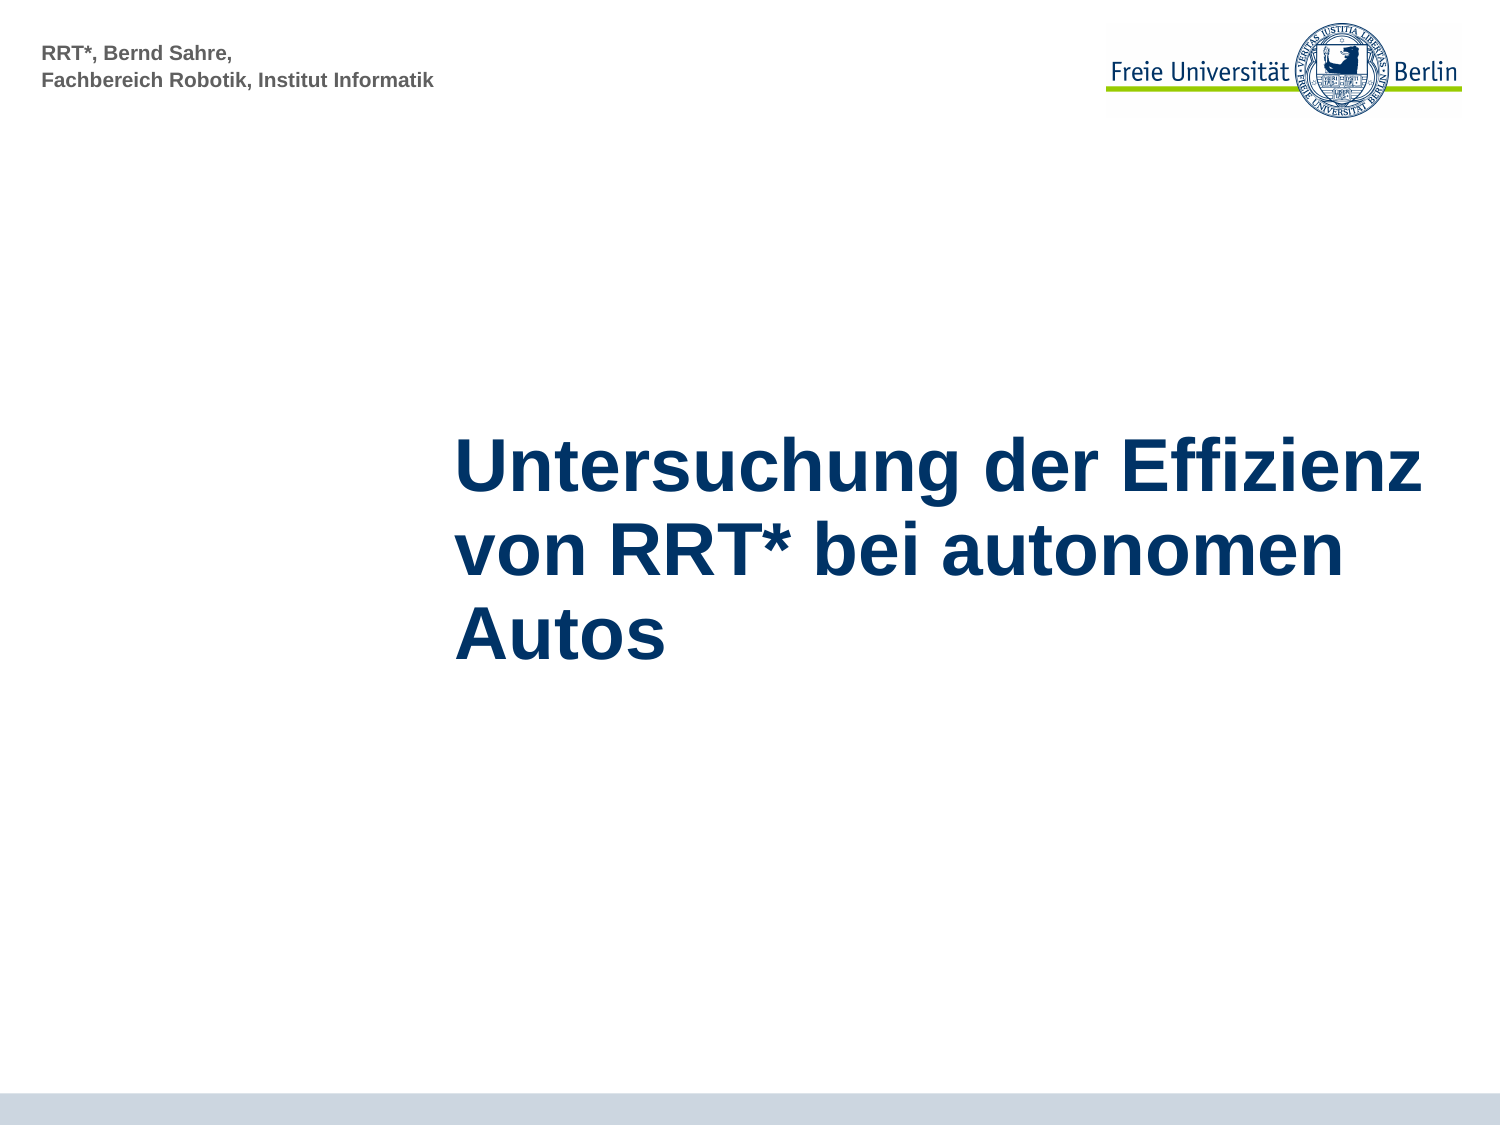

# Untersuchung der Effizienz von RRT* bei autonomen Autos